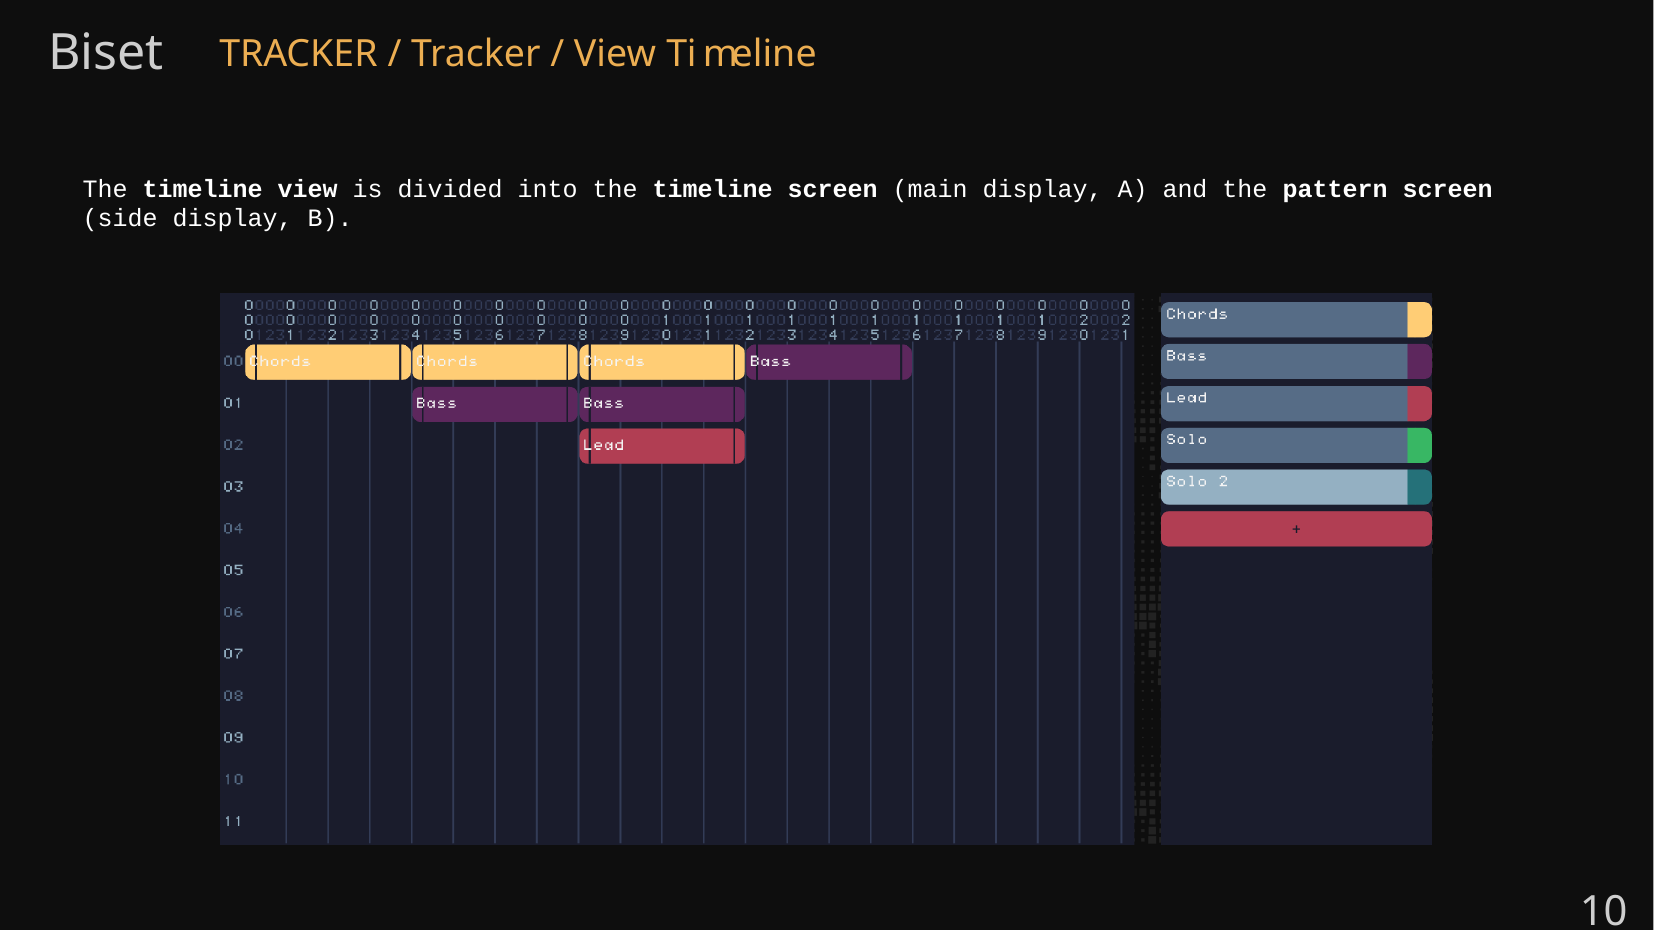

# Biset
TRACKER / Tracker / View Timeline
The timeline view is divided into the timeline screen (main display, A) and the pattern screen (side display, B).
10